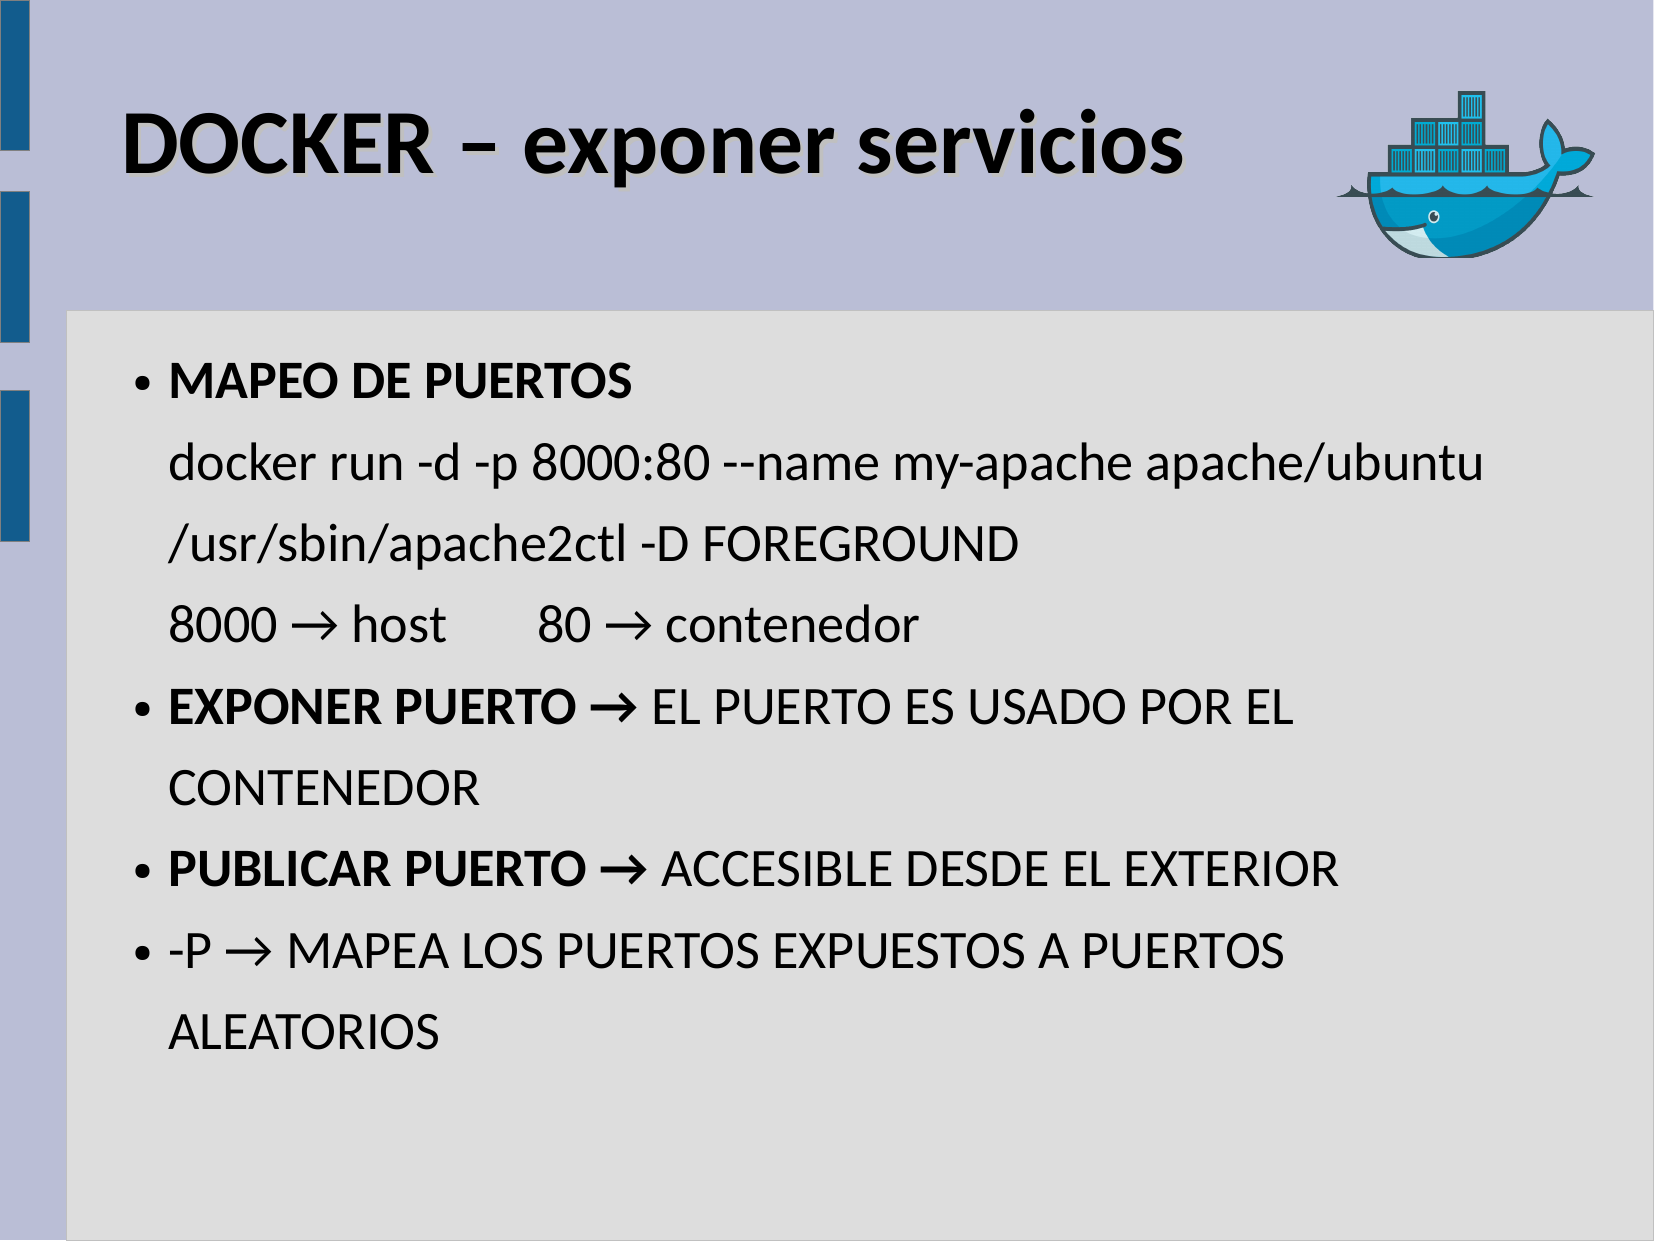

DOCKER – exponer servicios
MAPEO DE PUERTOS
docker run -d -p 8000:80 --name my-apache apache/ubuntu
/usr/sbin/apache2ctl -D FOREGROUND
8000 → host		80 → contenedor
EXPONER PUERTO → EL PUERTO ES USADO POR EL CONTENEDOR
PUBLICAR PUERTO → ACCESIBLE DESDE EL EXTERIOR
-P → MAPEA LOS PUERTOS EXPUESTOS A PUERTOS ALEATORIOS